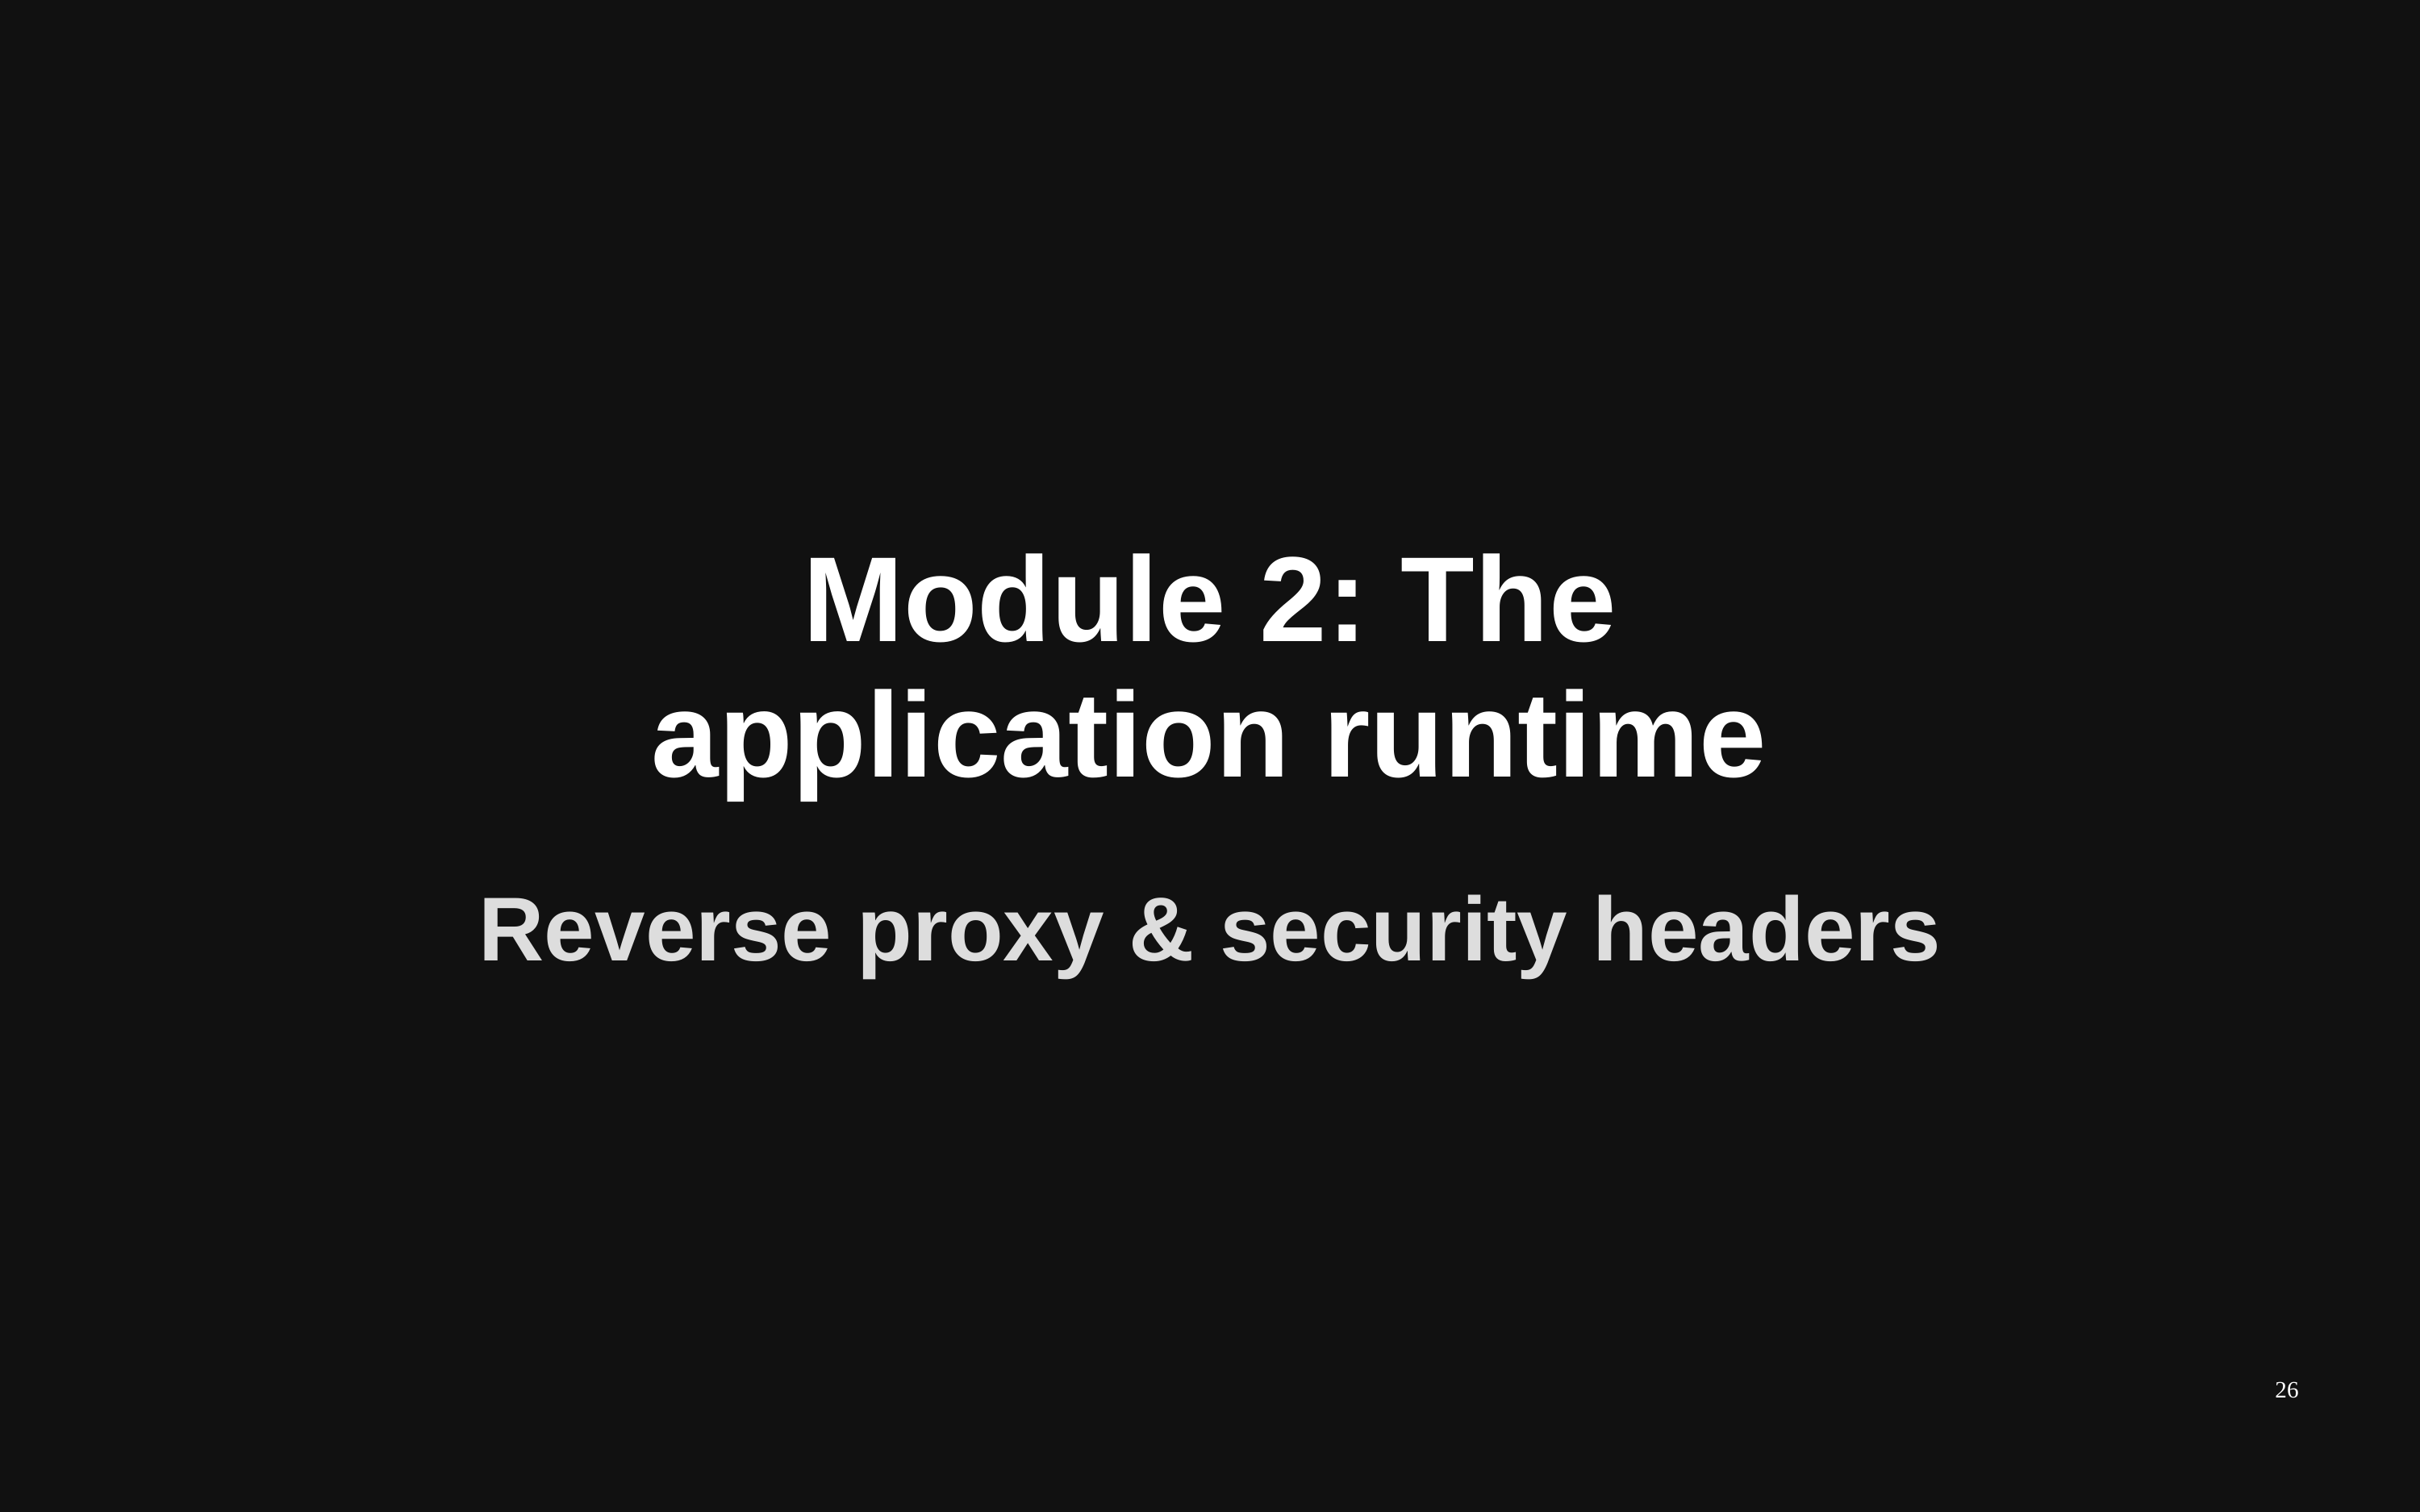

Module 2: The
application runtime
Reverse proxy & security headers
26